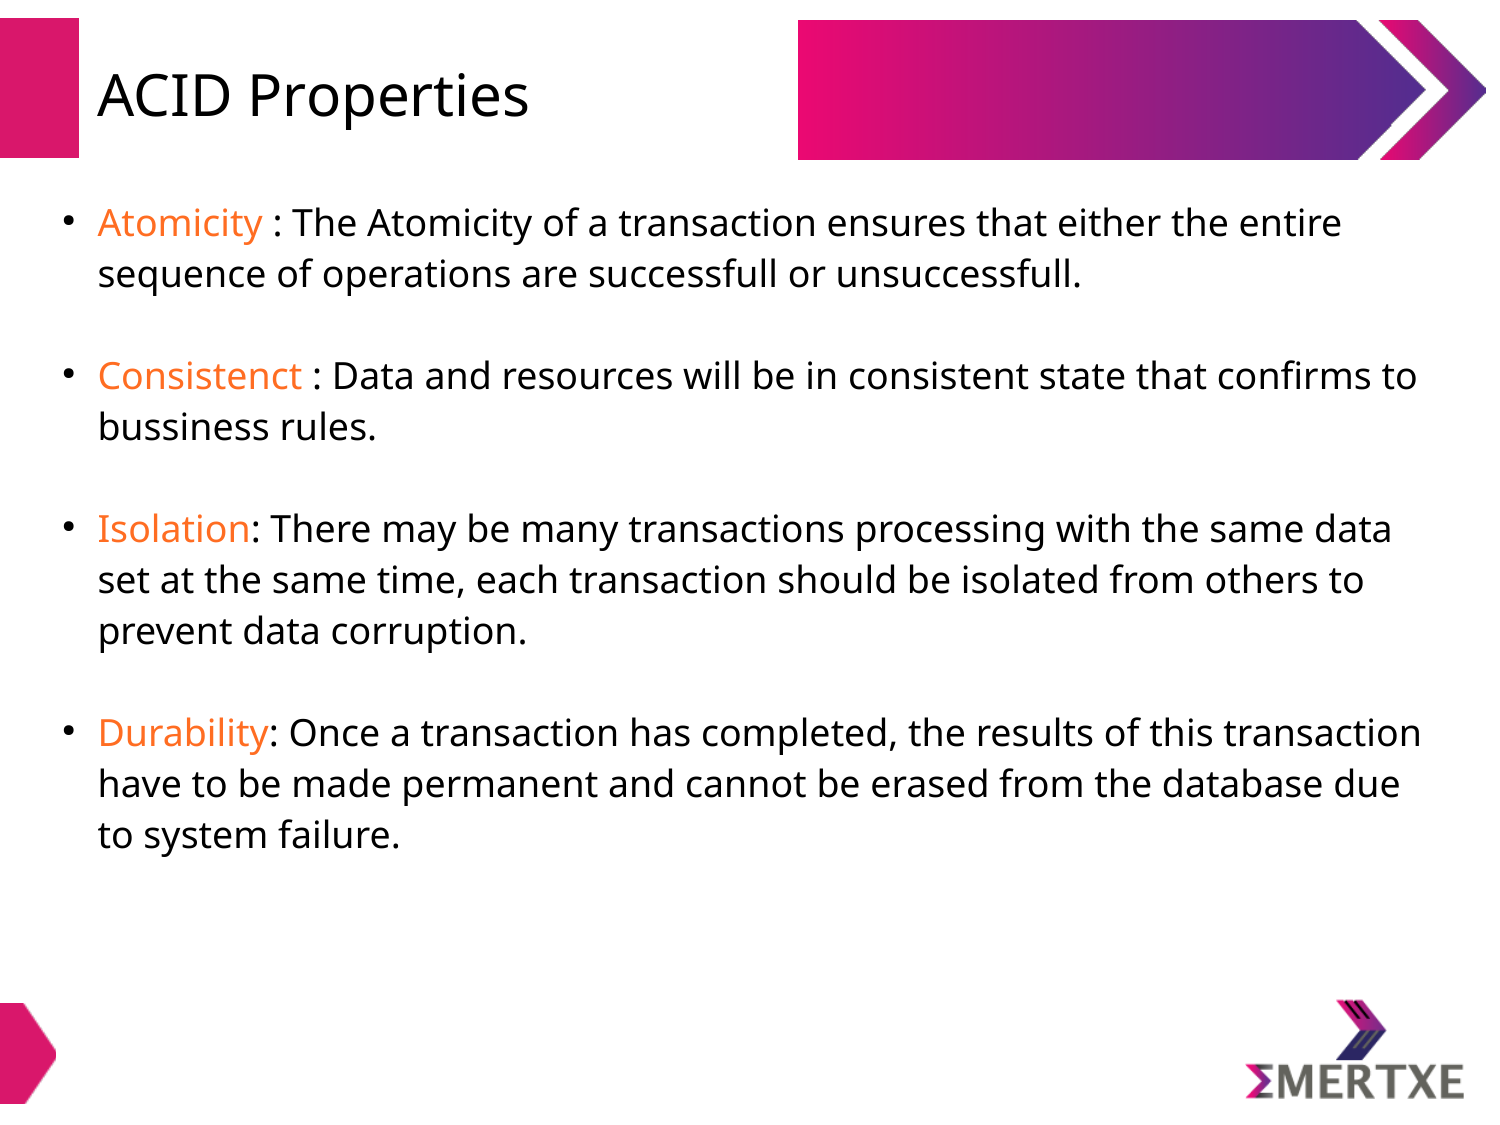

ACID Properties
Atomicity : The Atomicity of a transaction ensures that either the entire sequence of operations are successfull or unsuccessfull.
Consistenct : Data and resources will be in consistent state that confirms to bussiness rules.
Isolation: There may be many transactions processing with the same data set at the same time, each transaction should be isolated from others to prevent data corruption.
Durability: Once a transaction has completed, the results of this transaction have to be made permanent and cannot be erased from the database due to system failure.